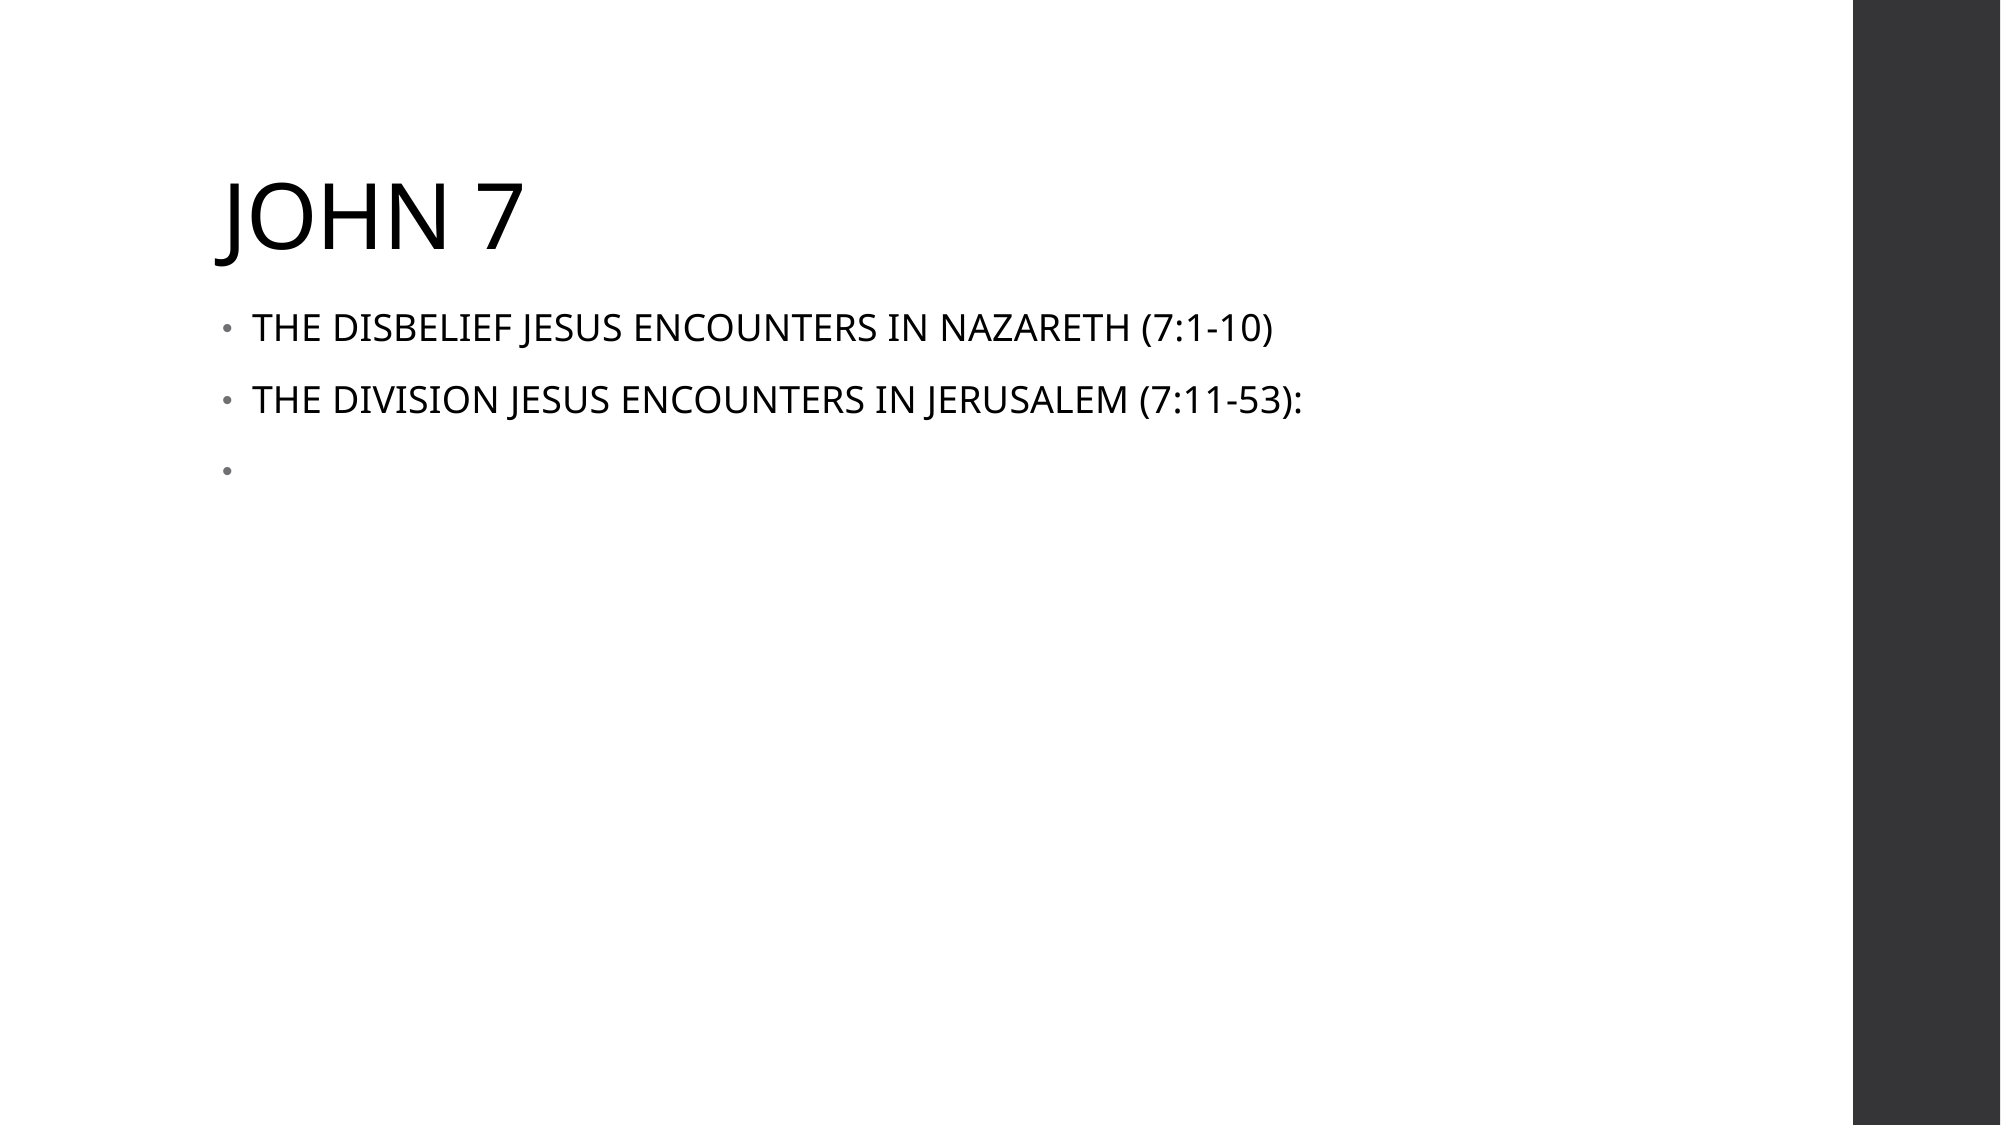

# JOHN 7
THE DISBELIEF JESUS ENCOUNTERS IN NAZARETH (7:1-10)
THE DIVISION JESUS ENCOUNTERS IN JERUSALEM (7:11-53):